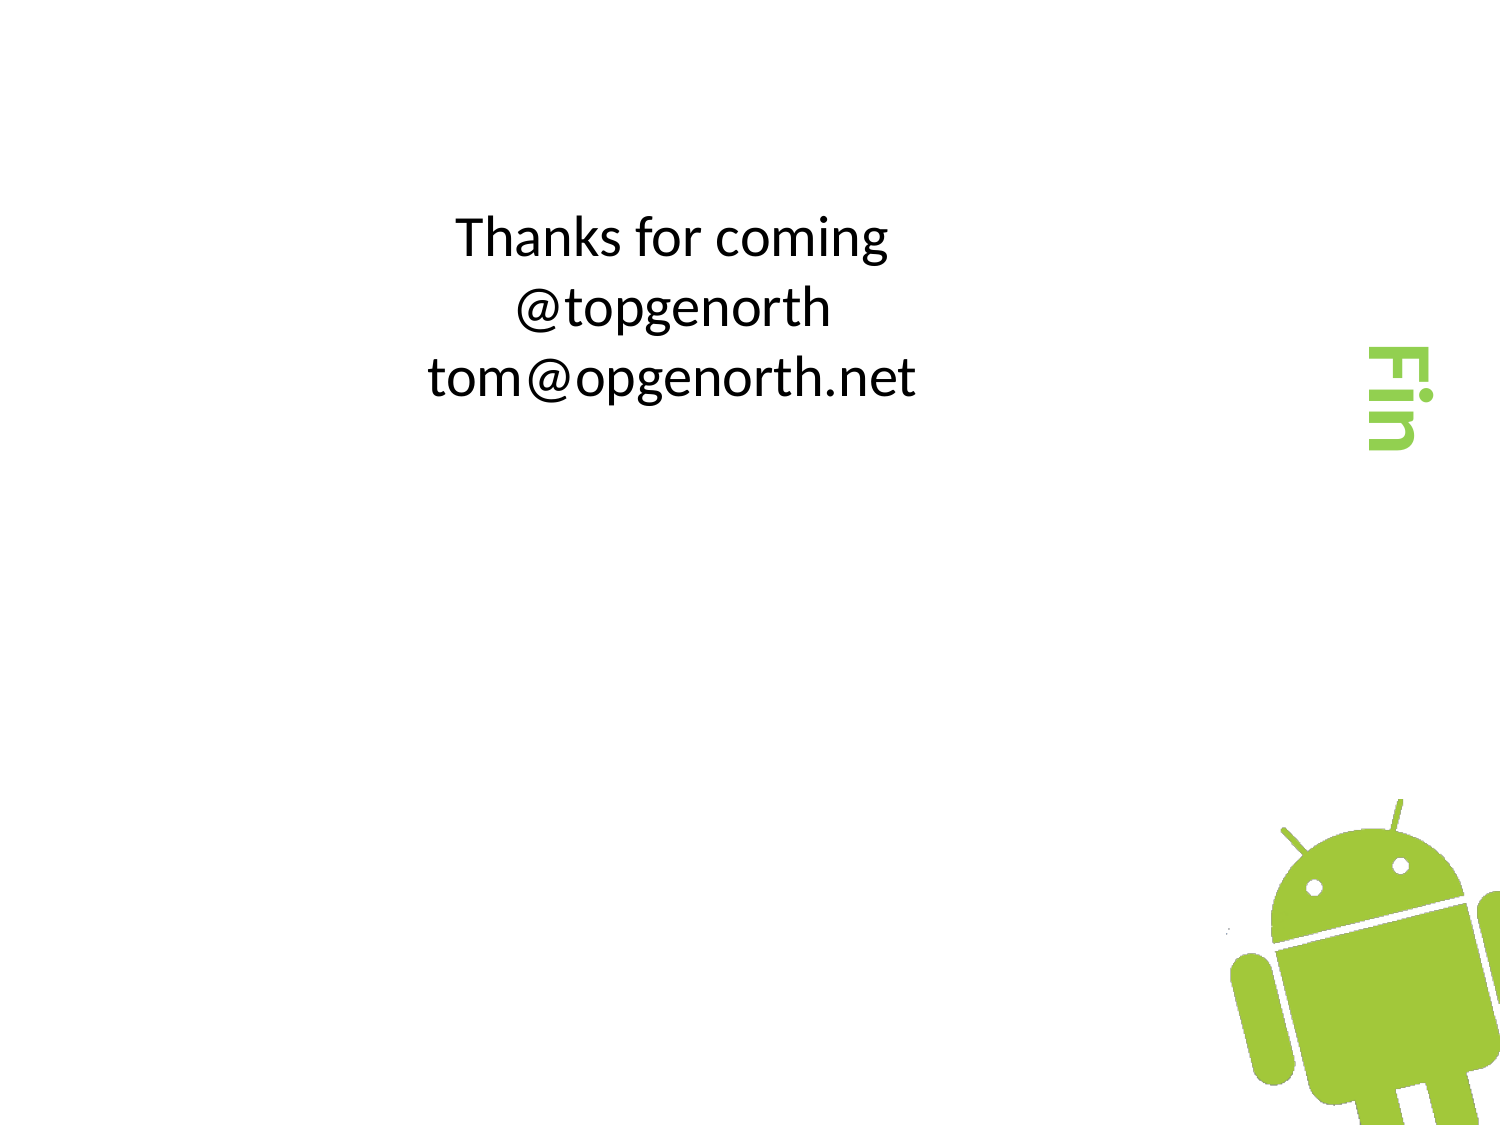

Thanks for coming
@topgenorth
tom@opgenorth.net
# Fin